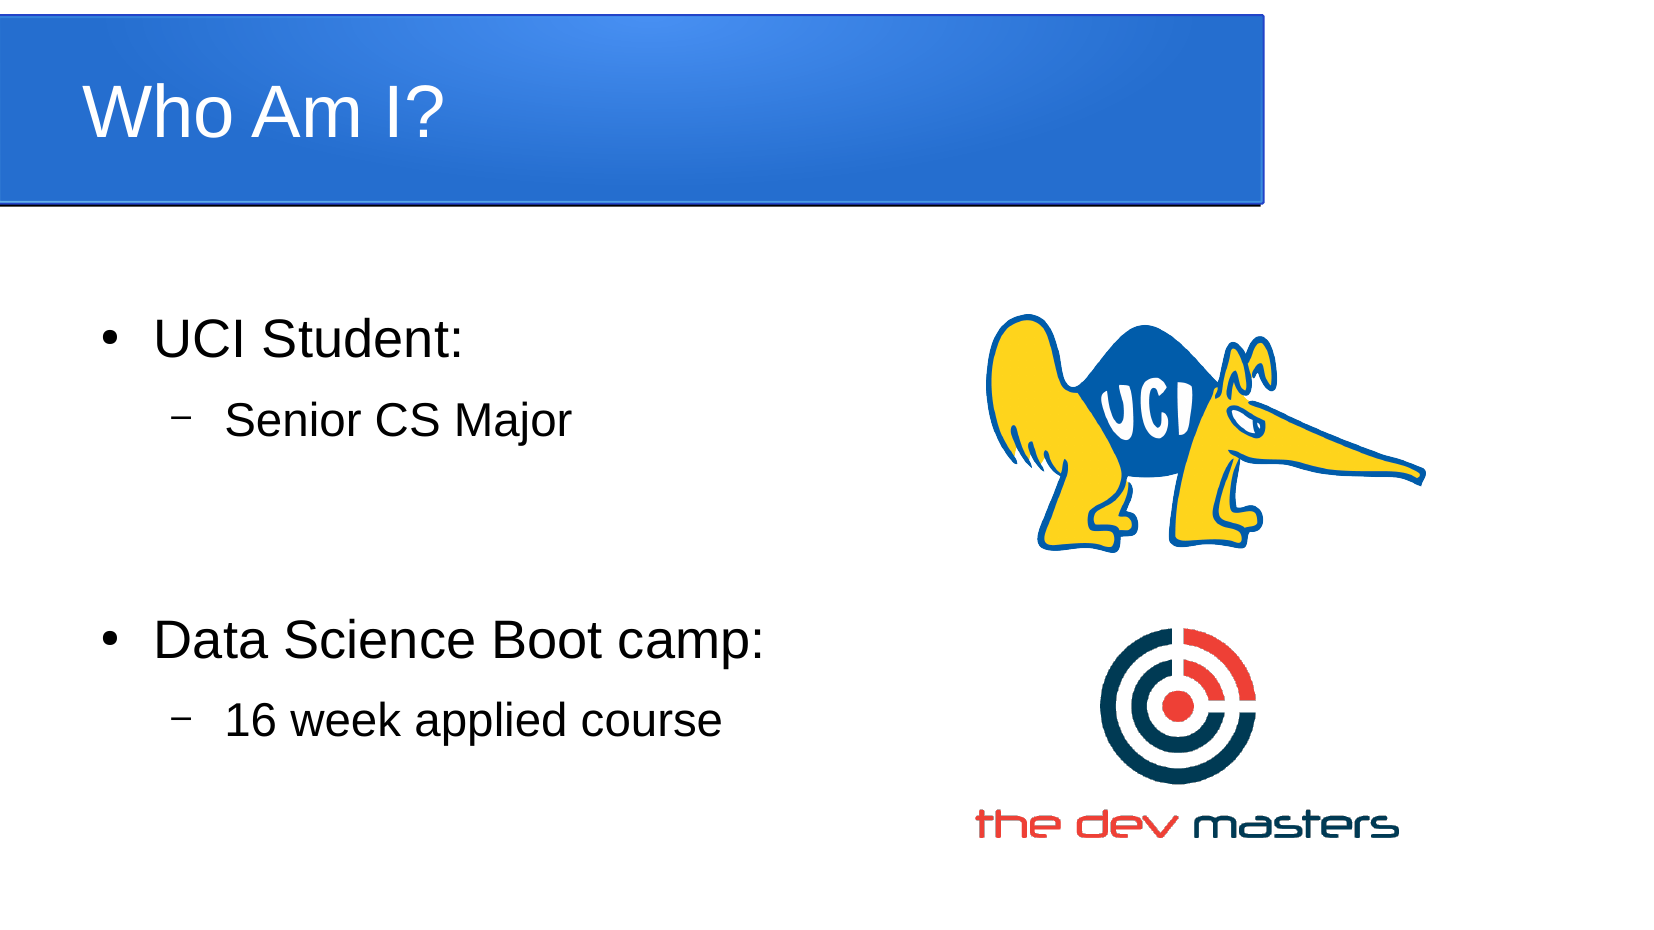

# Who Am I?
UCI Student:
Senior CS Major
Data Science Boot camp:
16 week applied course